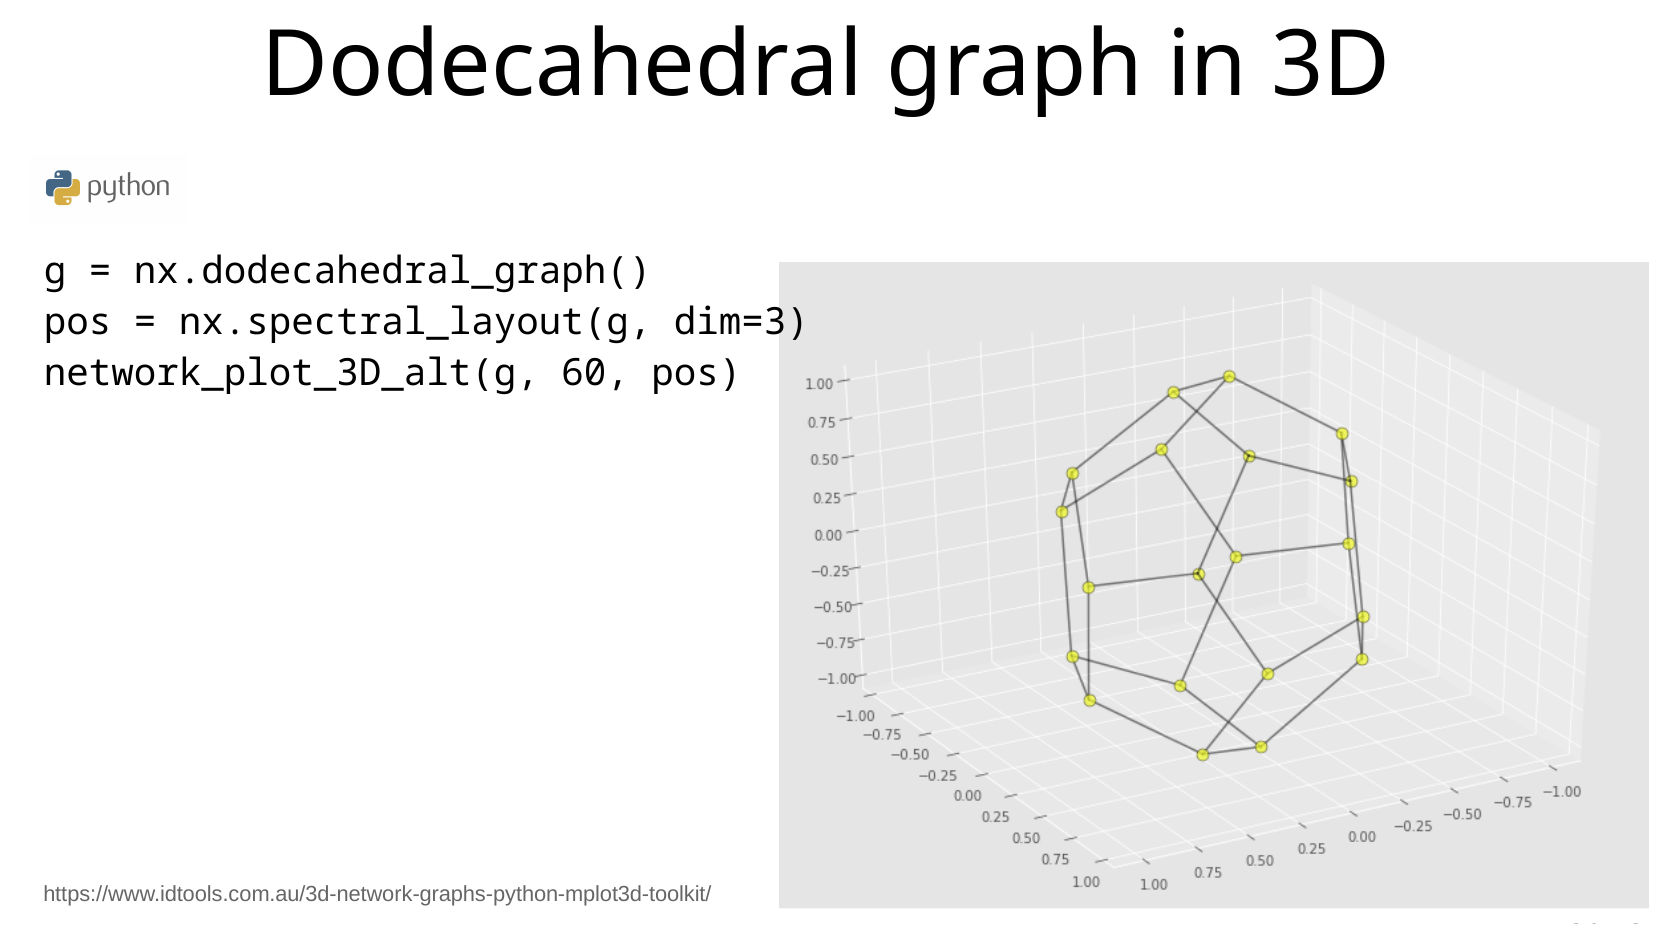

# Dodecahedral graph in 3D
g = nx.dodecahedral_graph()
pos = nx.spectral_layout(g, dim=3)
network_plot_3D_alt(g, 60, pos)
https://www.idtools.com.au/3d-network-graphs-python-mplot3d-toolkit/
50